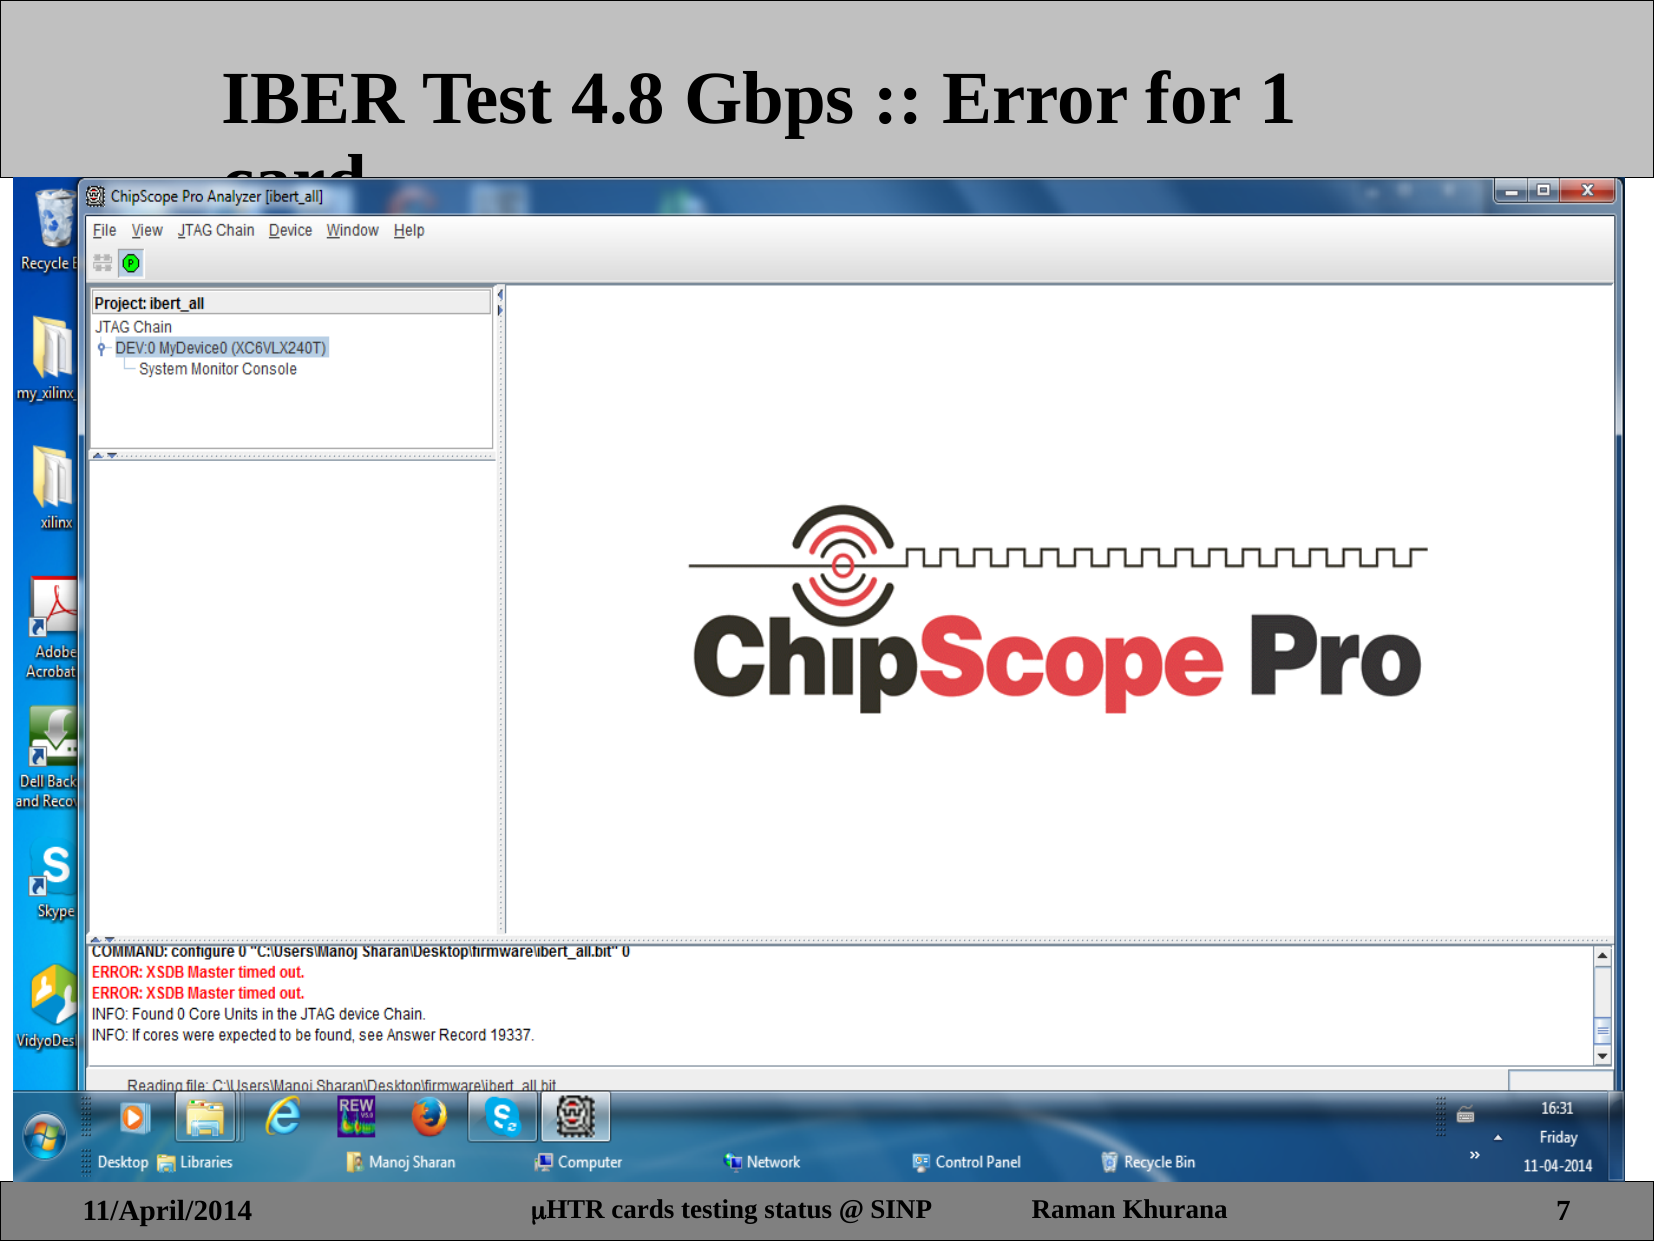

IBER Test 4.8 Gbps :: Error for 1 card
7